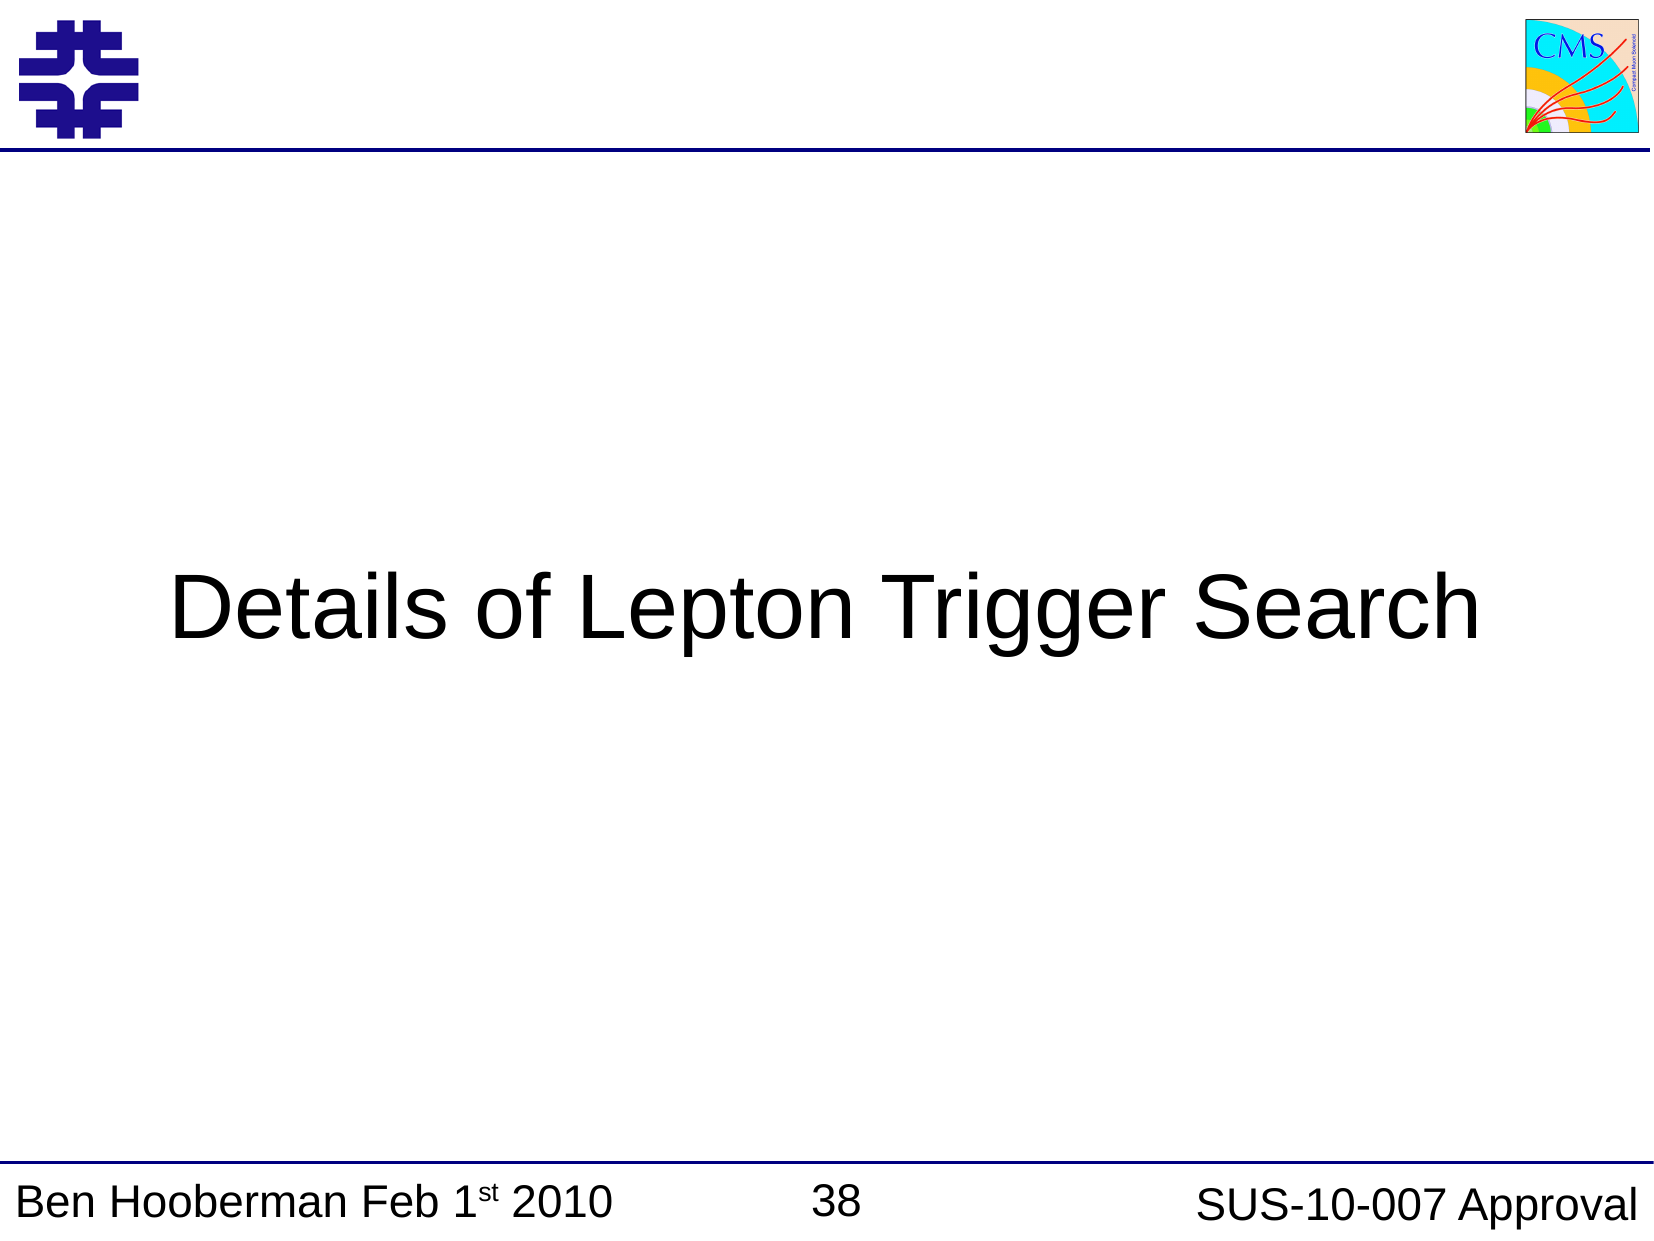

# Details of Lepton Trigger Search
38